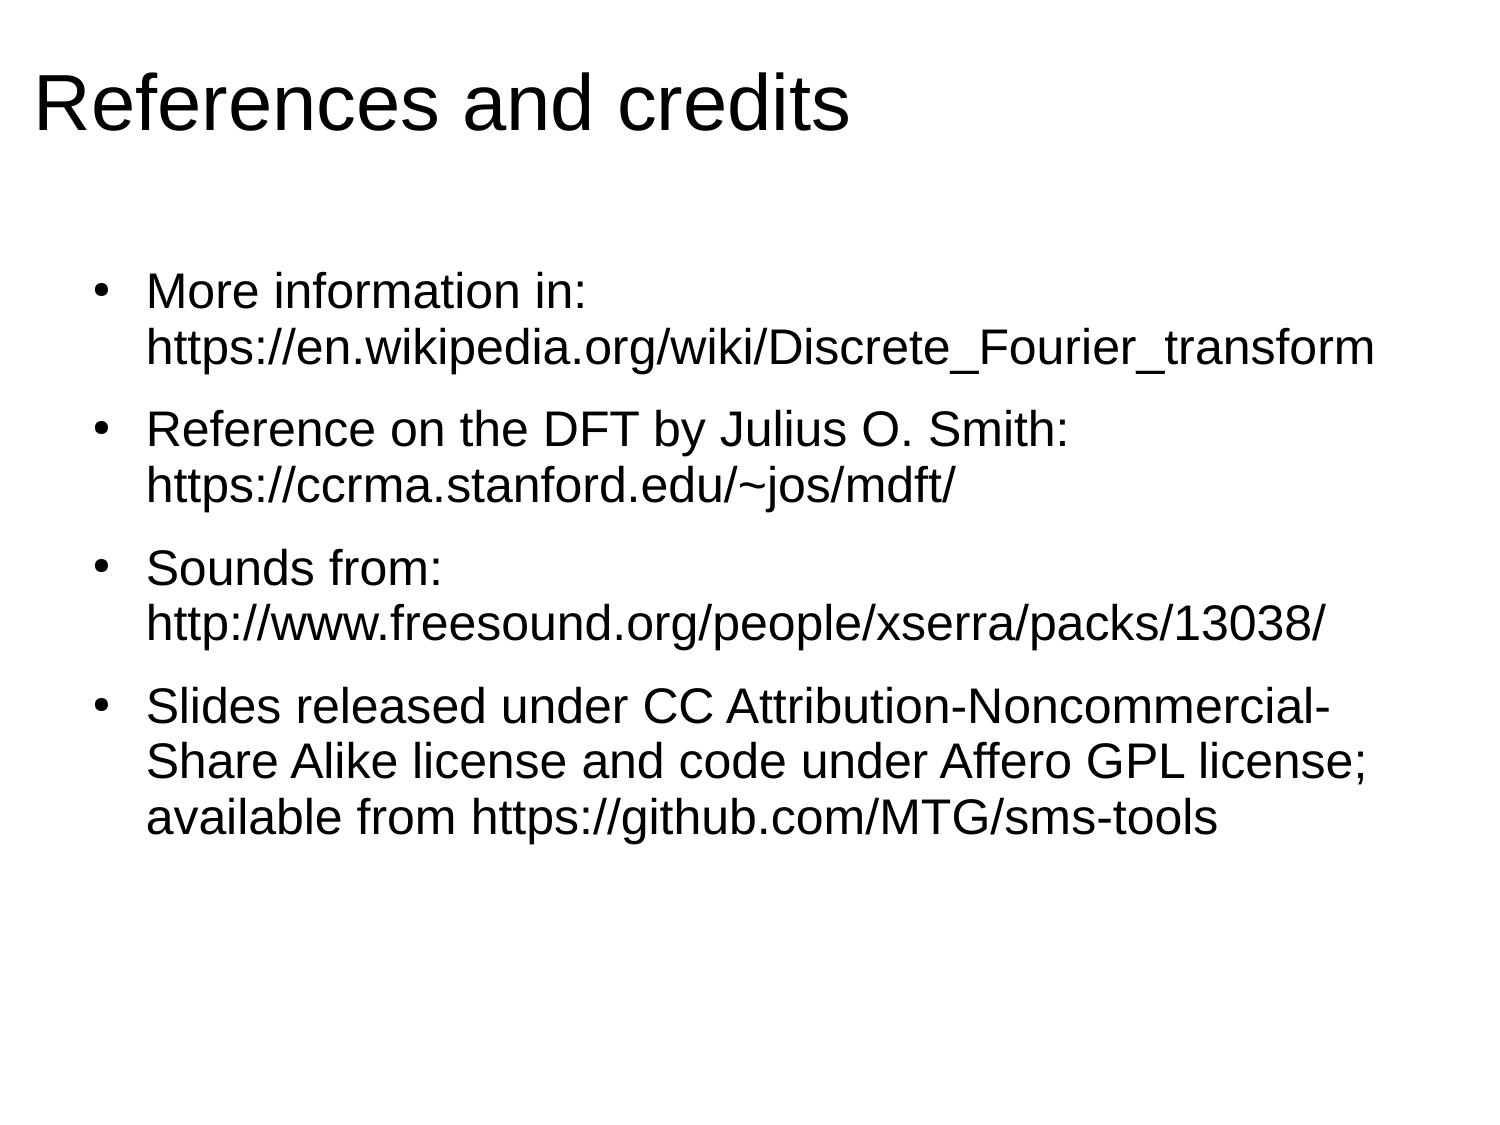

# References and credits
More information in:
https://en.wikipedia.org/wiki/Discrete_Fourier_transform
Reference on the DFT by Julius O. Smith: https://ccrma.stanford.edu/~jos/mdft/
Sounds from: http://www.freesound.org/people/xserra/packs/13038/
Slides released under CC Attribution-Noncommercial-Share Alike license and code under Affero GPL license; available from https://github.com/MTG/sms-tools